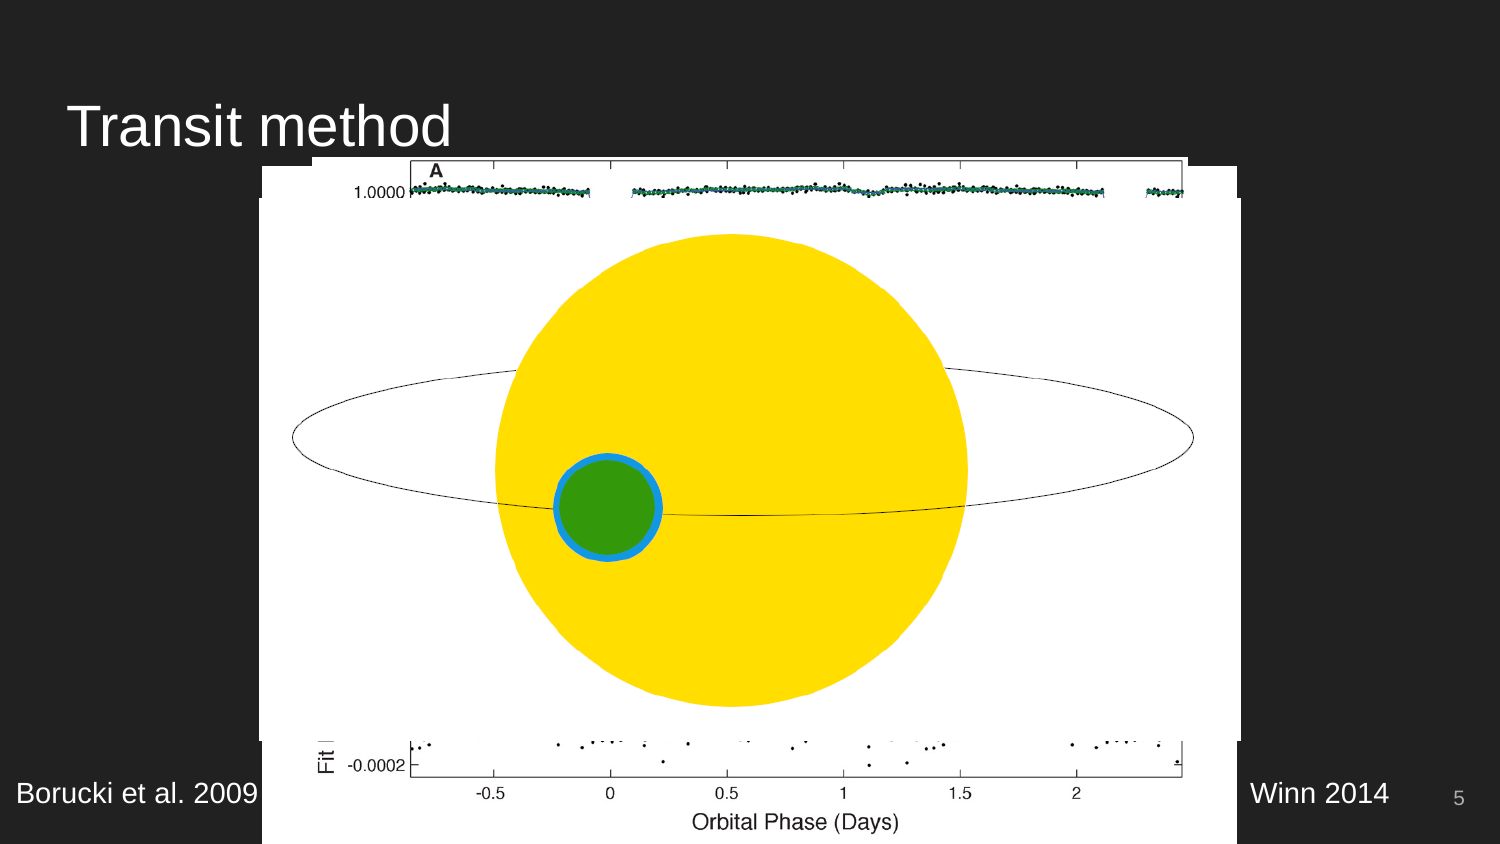

# Transit method
Borucki et al. 2009
Winn 2014